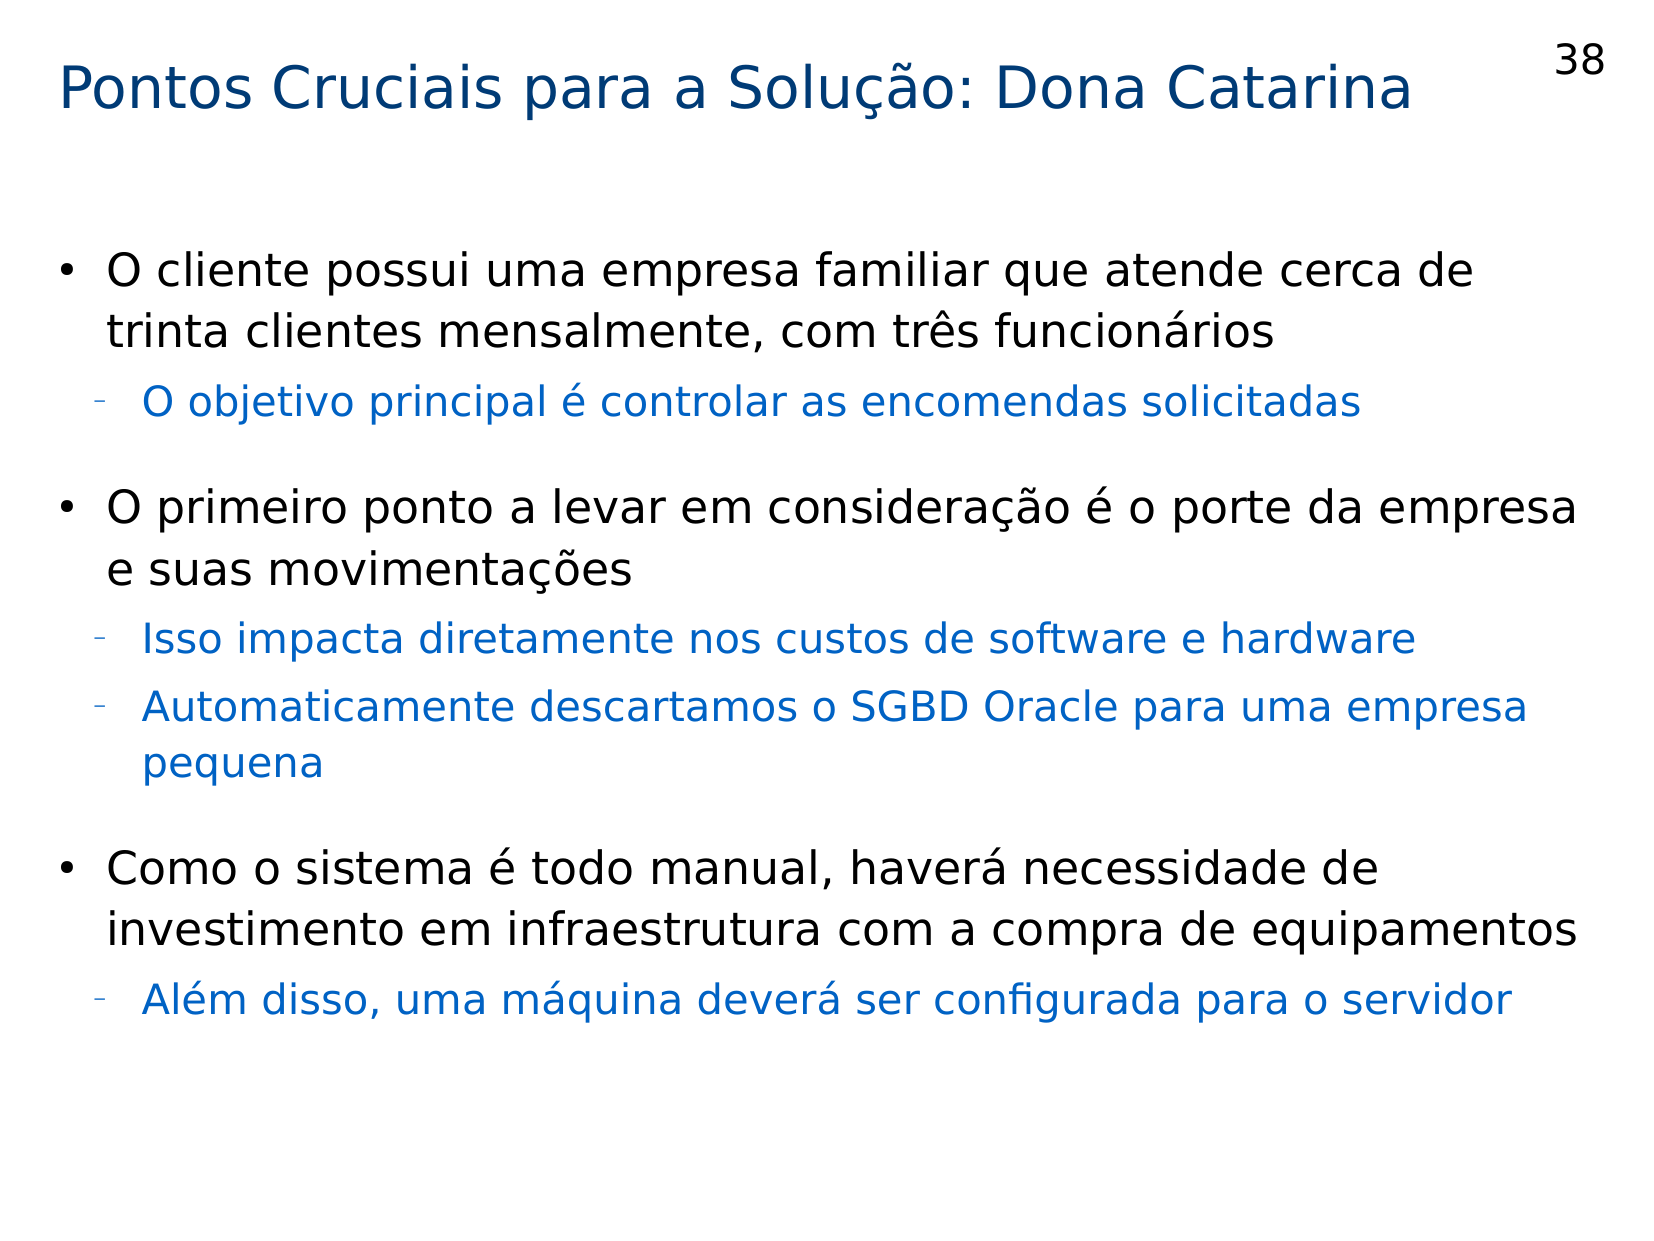

# Pontos Cruciais para a Solução: Dona Catarina
38
O cliente possui uma empresa familiar que atende cerca de trinta clientes mensalmente, com três funcionários
O objetivo principal é controlar as encomendas solicitadas
O primeiro ponto a levar em consideração é o porte da empresa e suas movimentações
Isso impacta diretamente nos custos de software e hardware
Automaticamente descartamos o SGBD Oracle para uma empresa pequena
Como o sistema é todo manual, haverá necessidade de investimento em infraestrutura com a compra de equipamentos
Além disso, uma máquina deverá ser configurada para o servidor